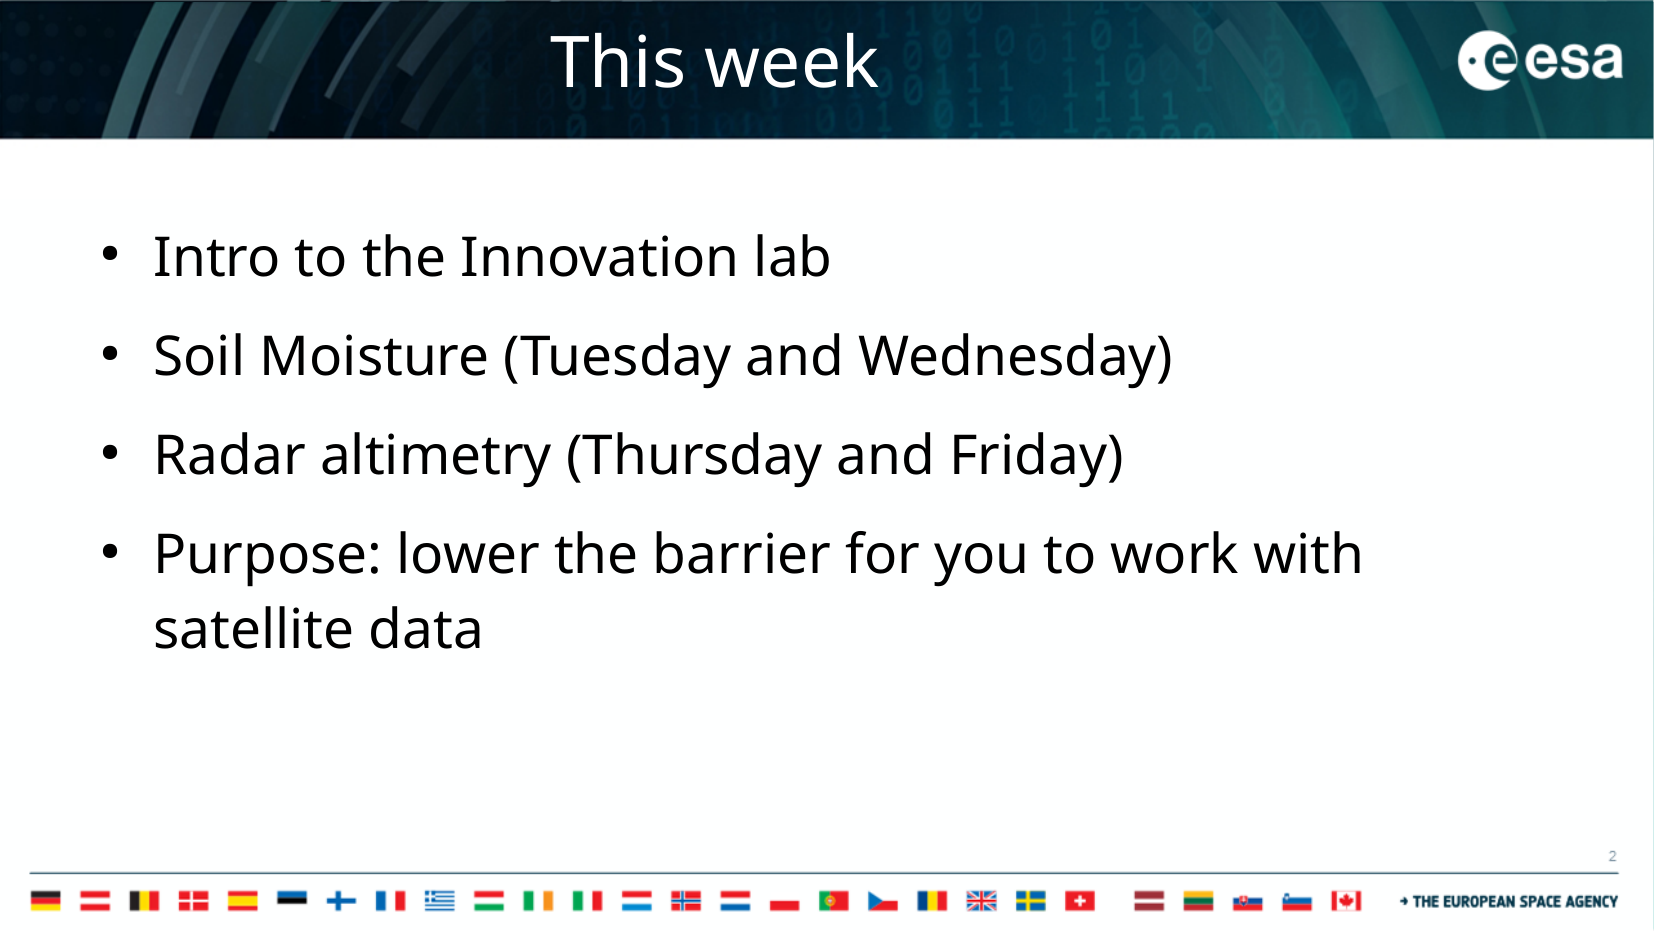

# This week
Intro to the Innovation lab
Soil Moisture (Tuesday and Wednesday)
Radar altimetry (Thursday and Friday)
Purpose: lower the barrier for you to work with satellite data